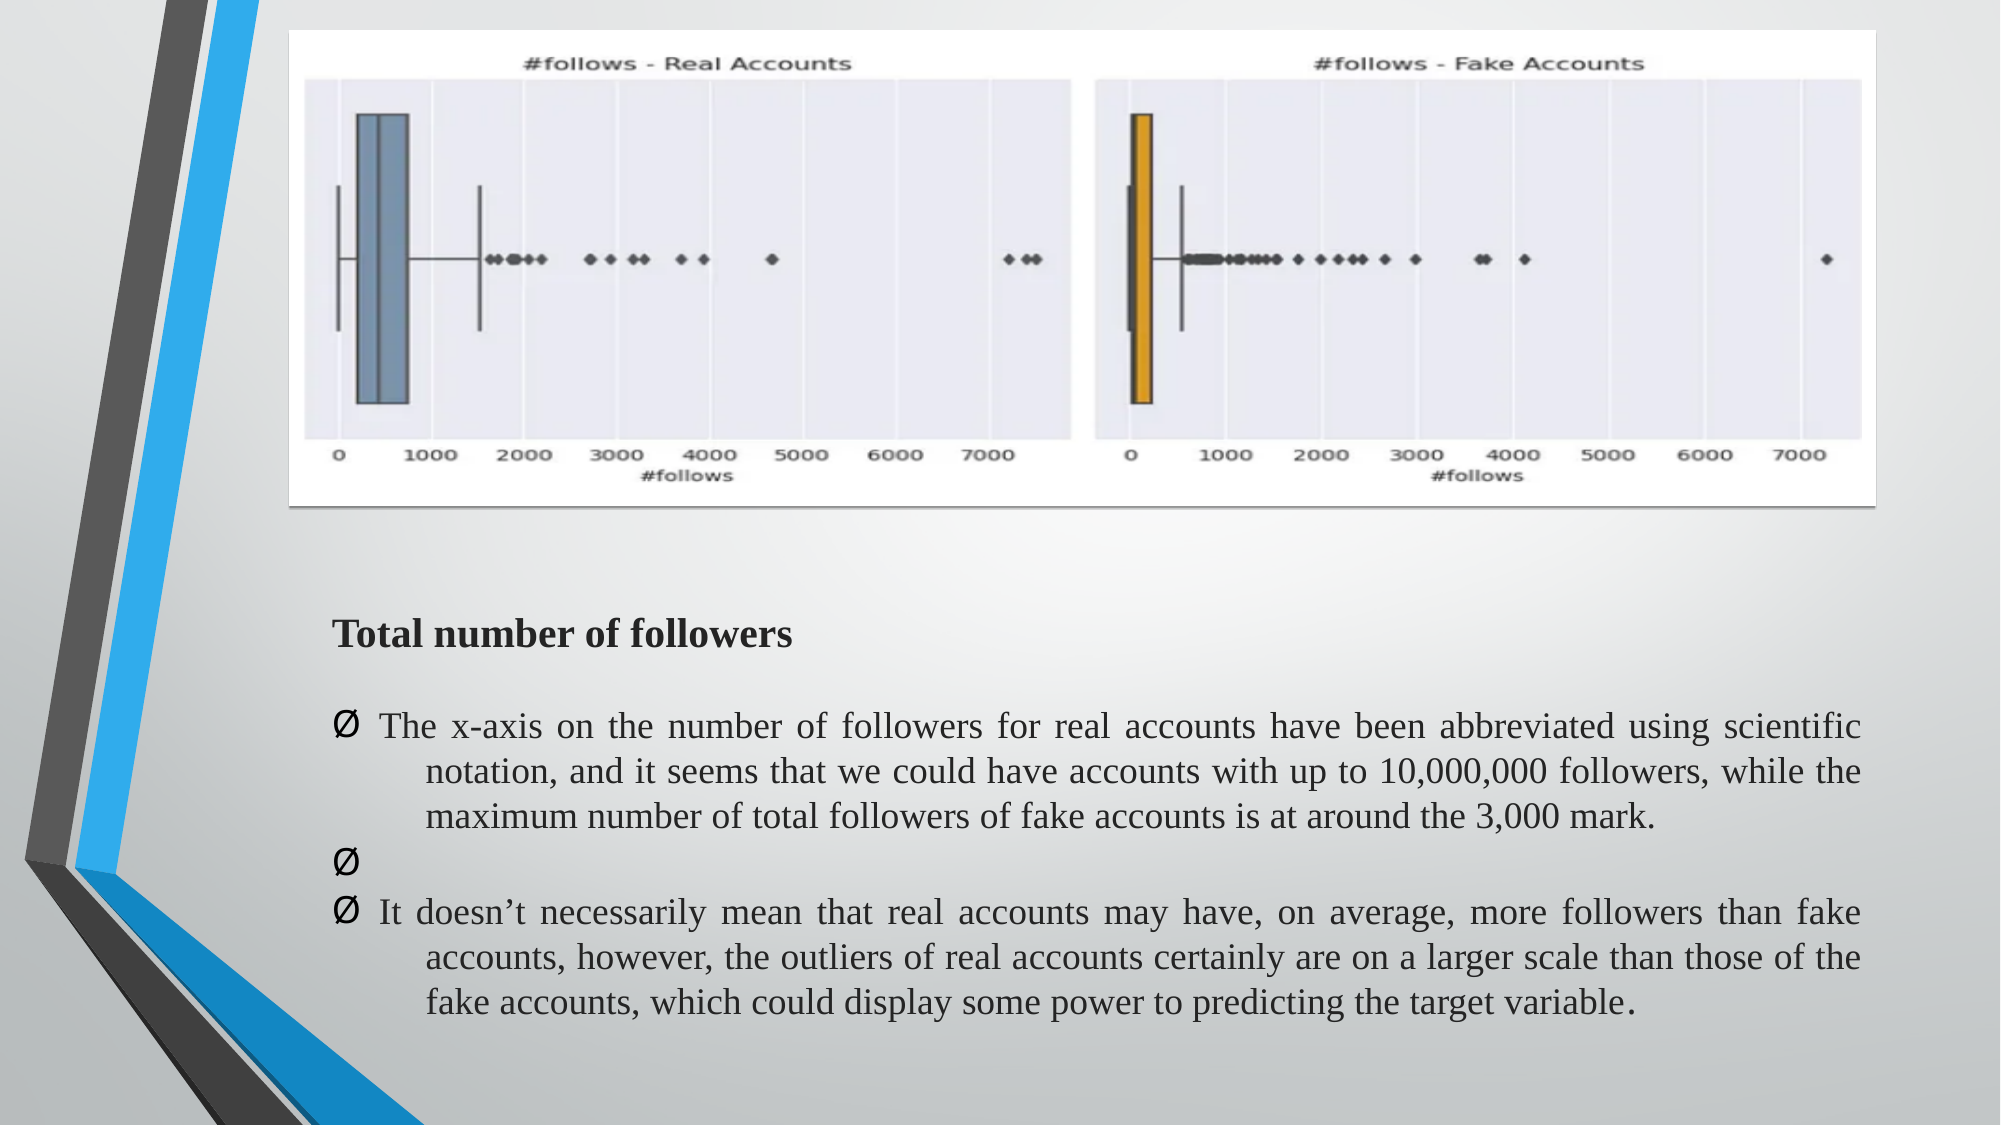

Total number of followers
The x-axis on the number of followers for real accounts have been abbreviated using scientific notation, and it seems that we could have accounts with up to 10,000,000 followers, while the maximum number of total followers of fake accounts is at around the 3,000 mark.
It doesn’t necessarily mean that real accounts may have, on average, more followers than fake accounts, however, the outliers of real accounts certainly are on a larger scale than those of the fake accounts, which could display some power to predicting the target variable.